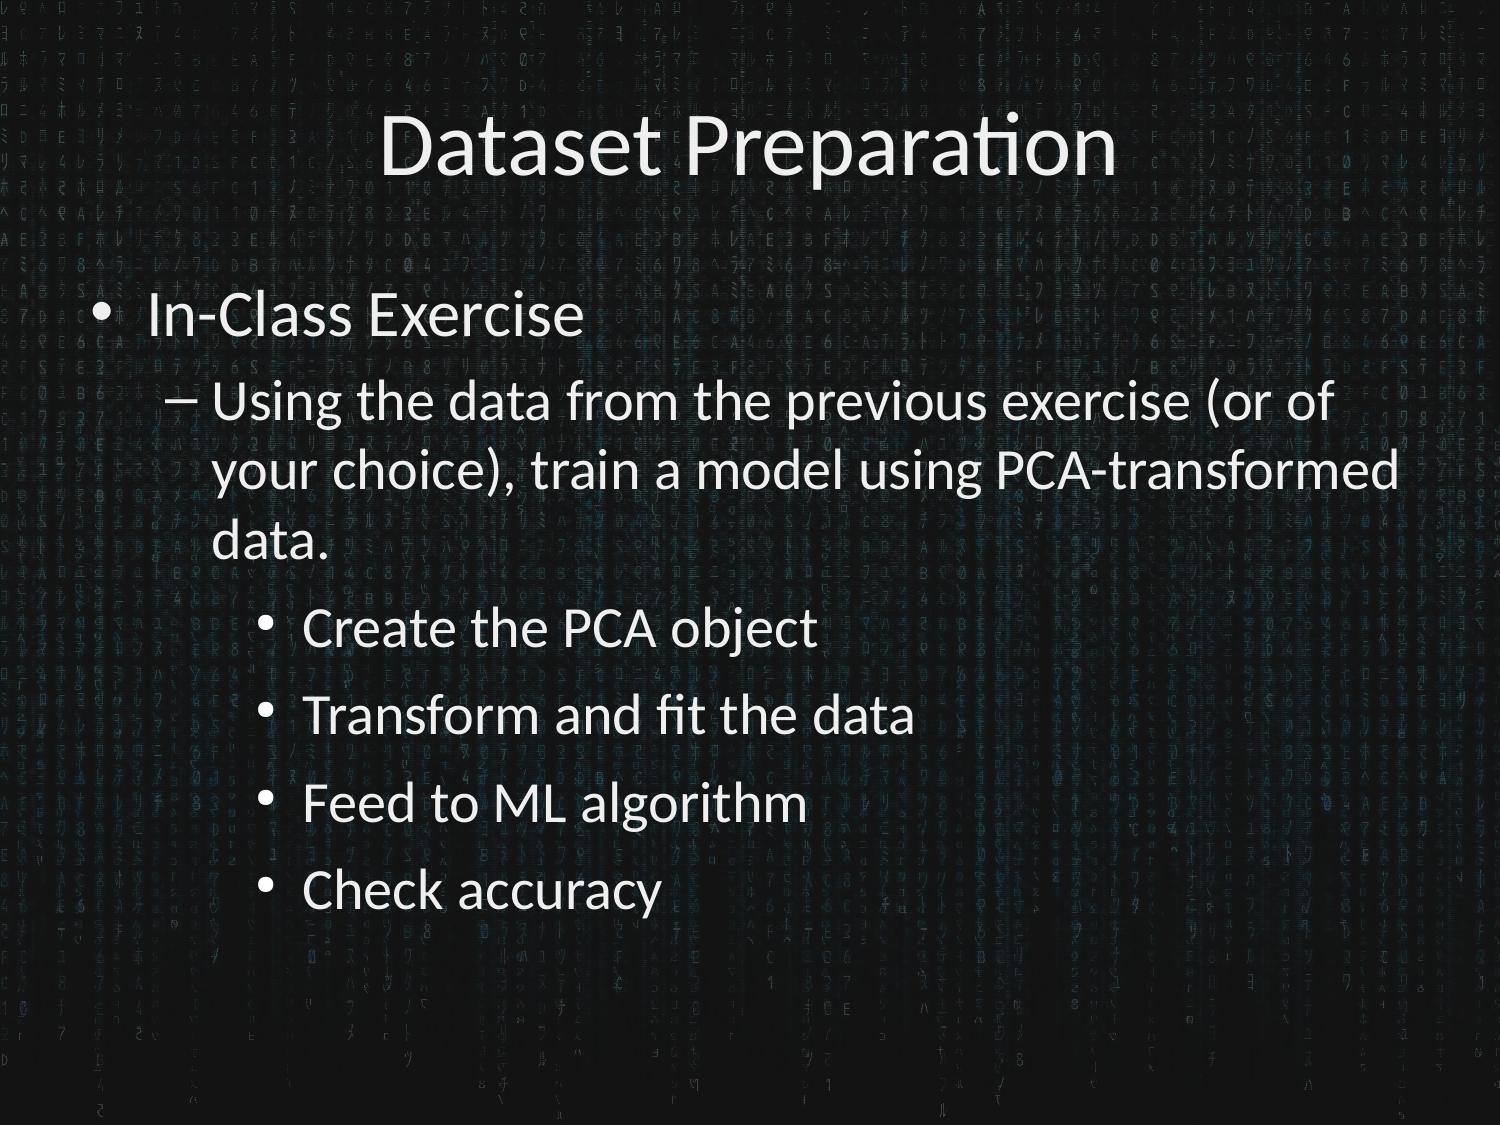

# Dataset Preparation
In-Class Exercise
Using the data from the previous exercise (or of your choice), train a model using PCA-transformed data.
Create the PCA object
Transform and fit the data
Feed to ML algorithm
Check accuracy